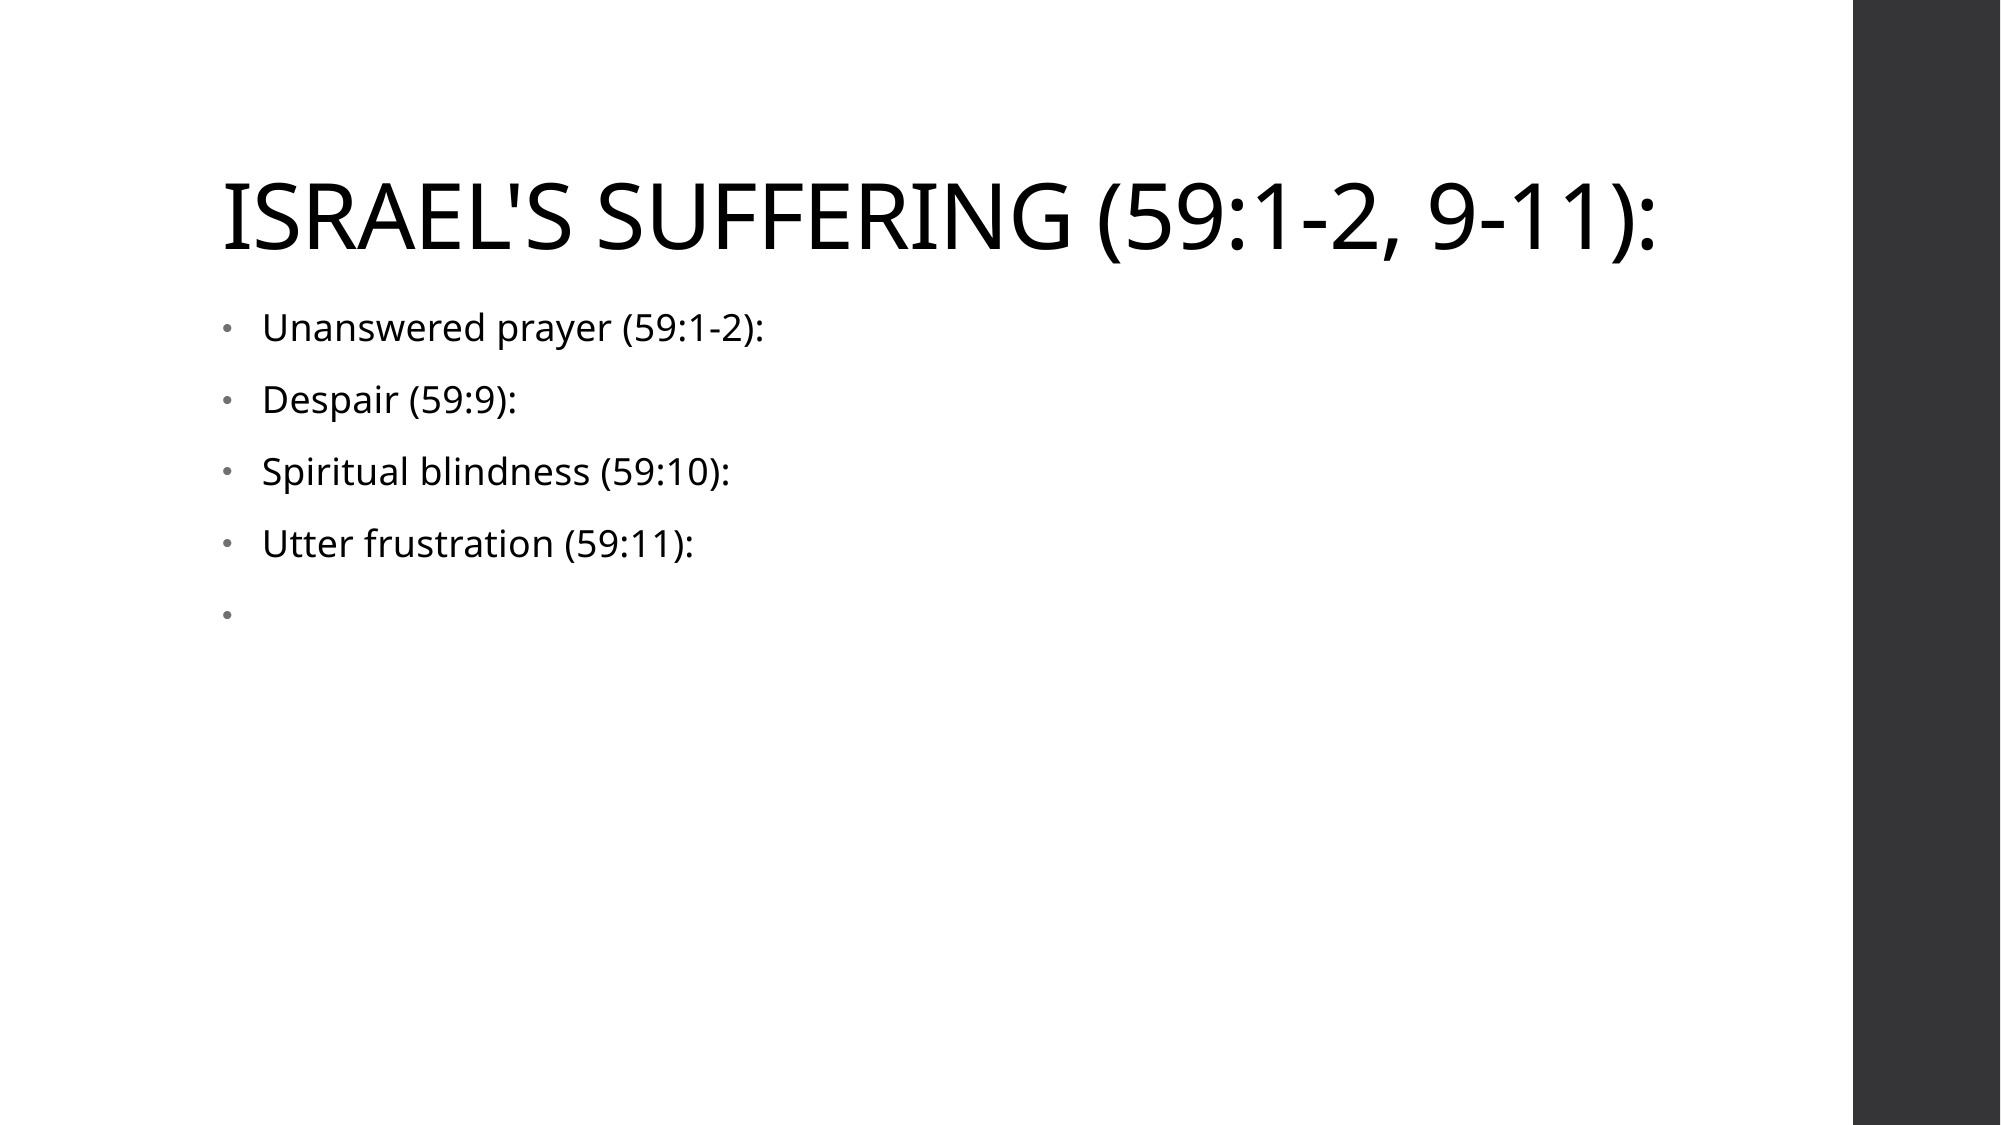

# ISRAEL'S SUFFERING (59:1-2, 9-11):
 Unanswered prayer (59:1-2):
 Despair (59:9):
 Spiritual blindness (59:10):
 Utter frustration (59:11):